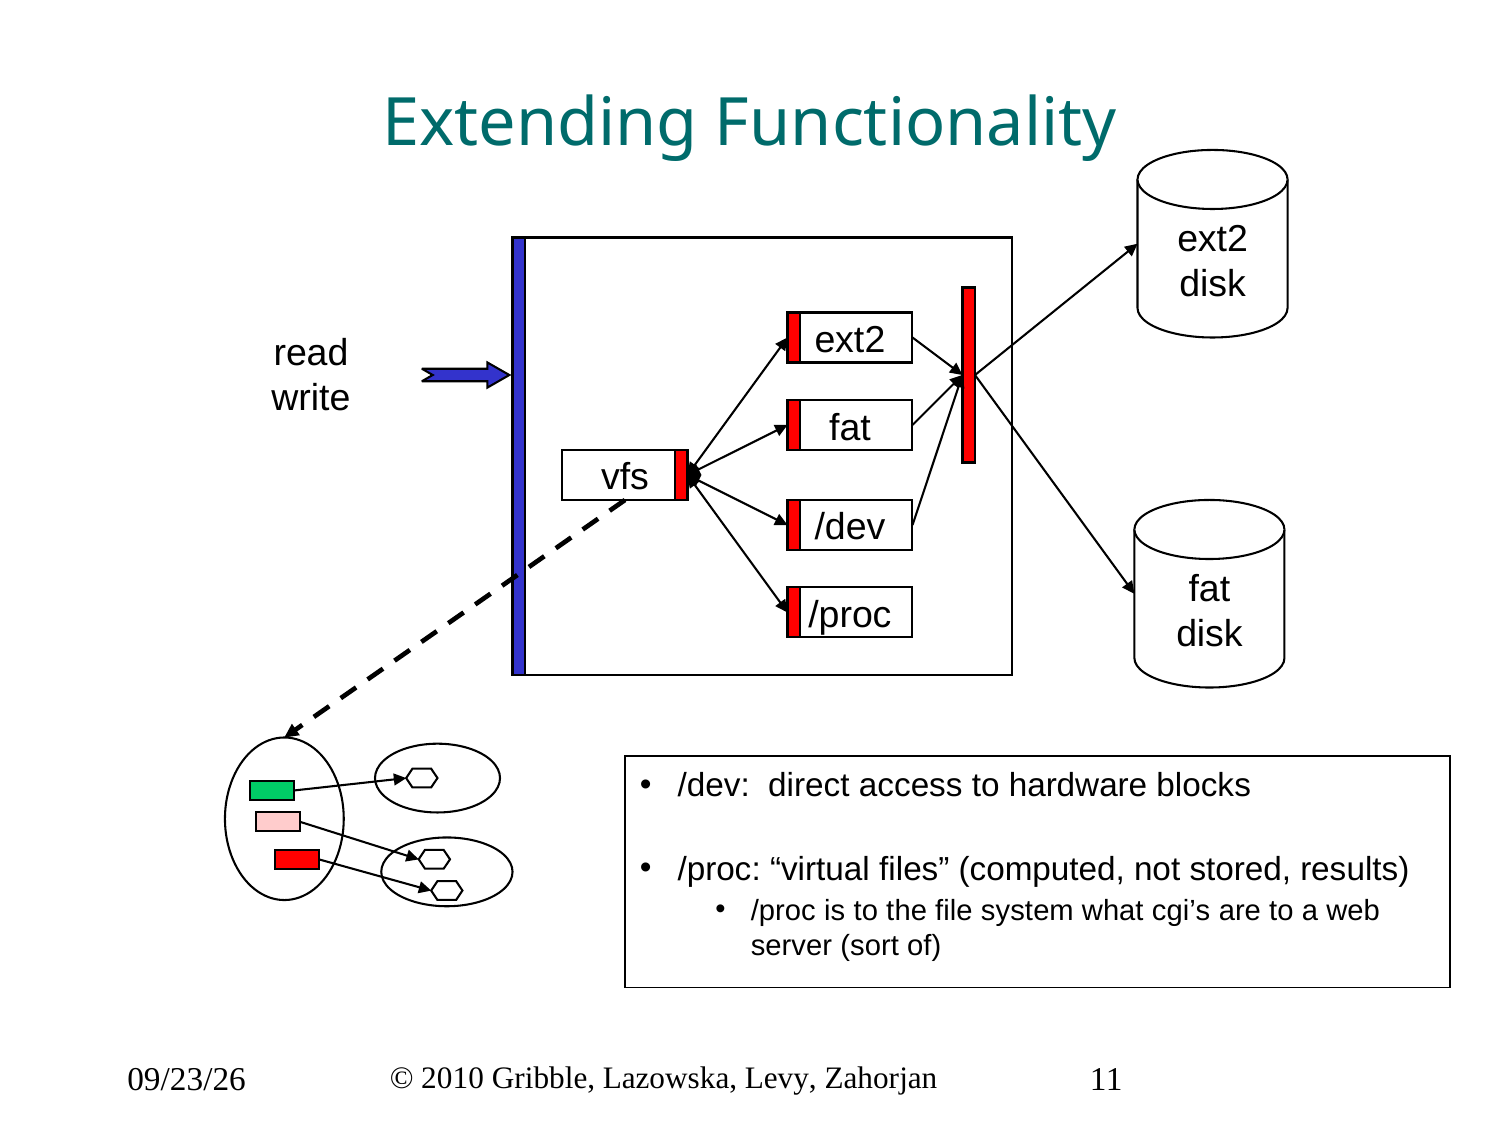

# Extending Functionality
ext2
disk
ext2
read
write
fat
vfs
/dev
fat
disk
/proc
/dev: direct access to hardware blocks
/proc: “virtual files” (computed, not stored, results)
/proc is to the file system what cgi’s are to a web server (sort of)
11